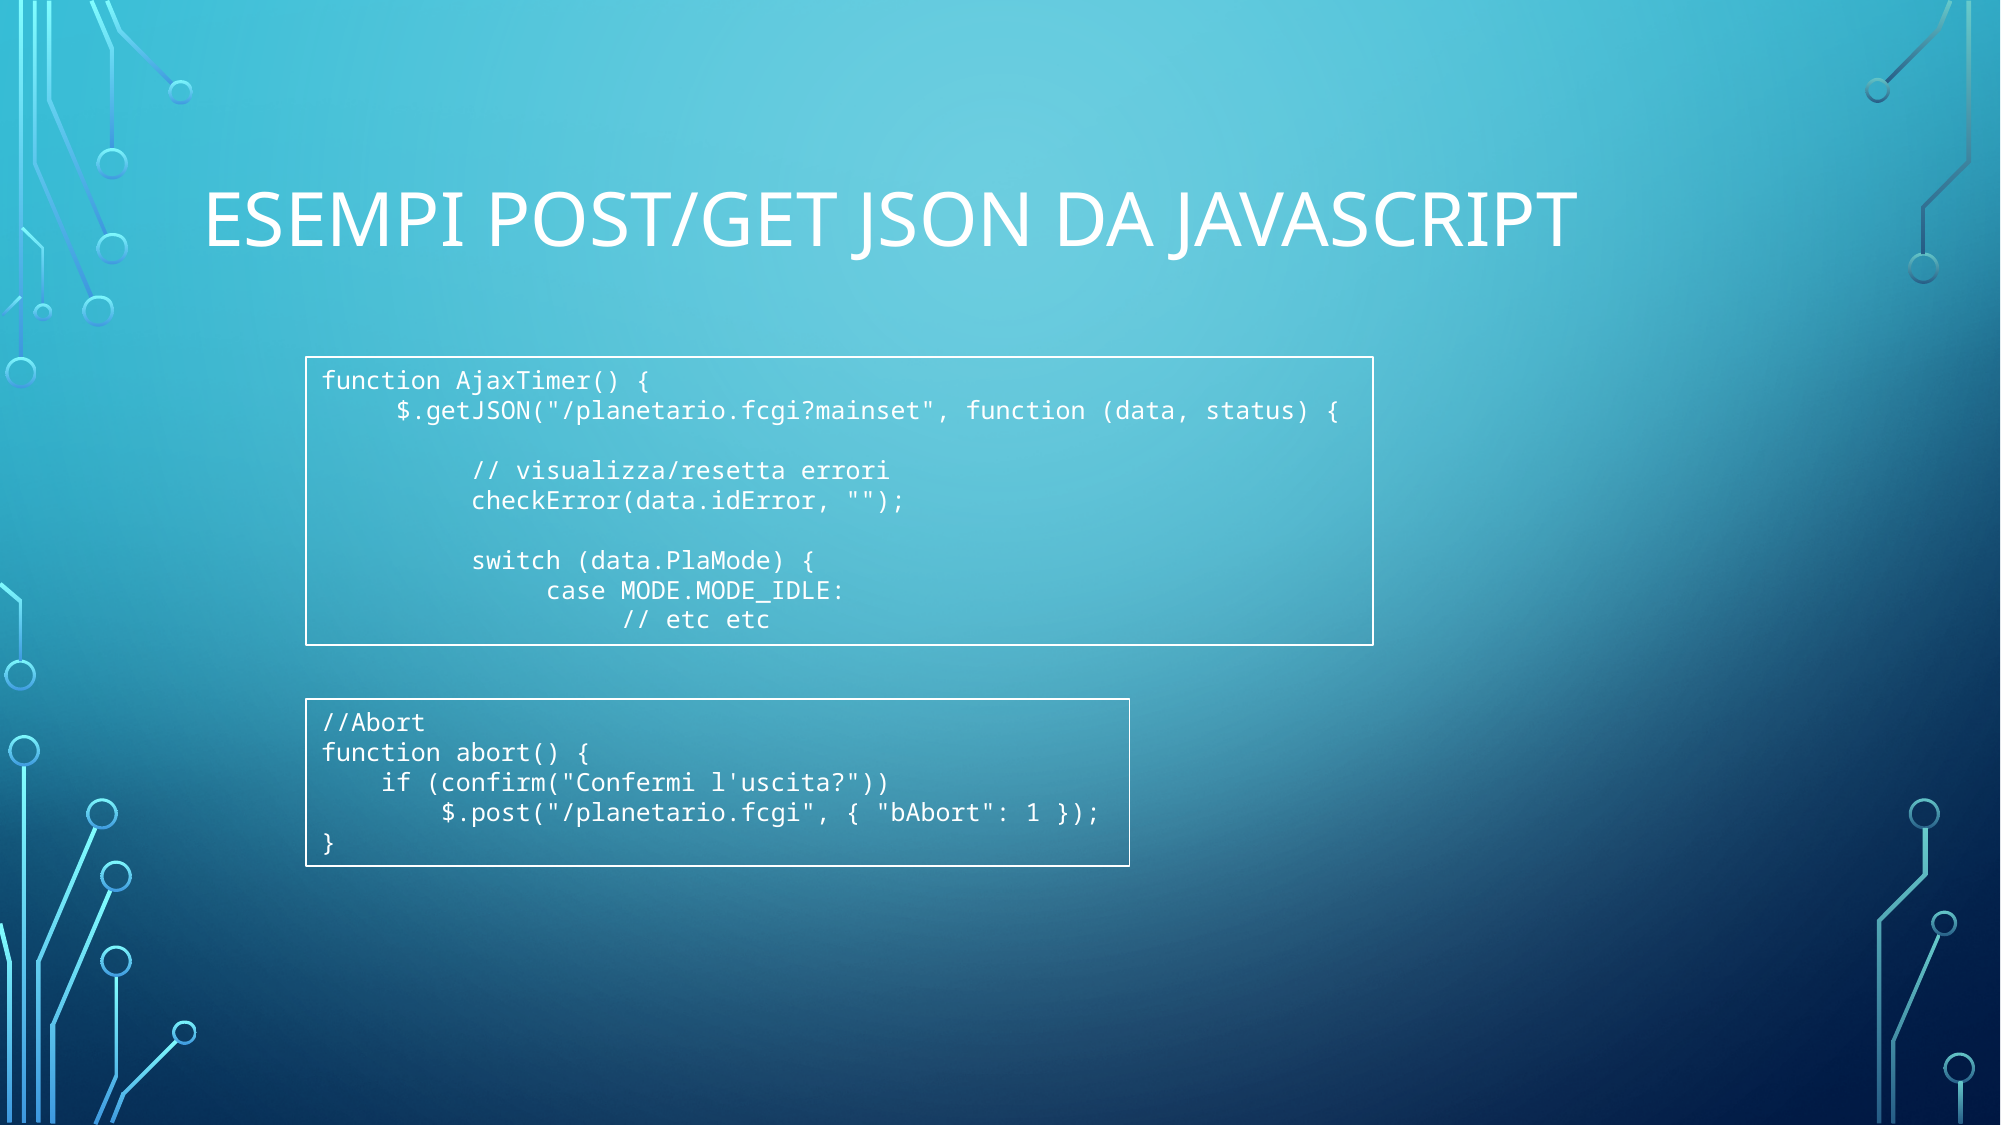

# Esempi post/GET JSON da JavaScript
function AjaxTimer() {
	$.getJSON("/planetario.fcgi?mainset", function (data, status) {
		// visualizza/resetta errori
		checkError(data.idError, "");
		switch (data.PlaMode) {
			case MODE.MODE_IDLE:
				// etc etc
//Abort
function abort() {
 if (confirm("Confermi l'uscita?"))
 $.post("/planetario.fcgi", { "bAbort": 1 });
}